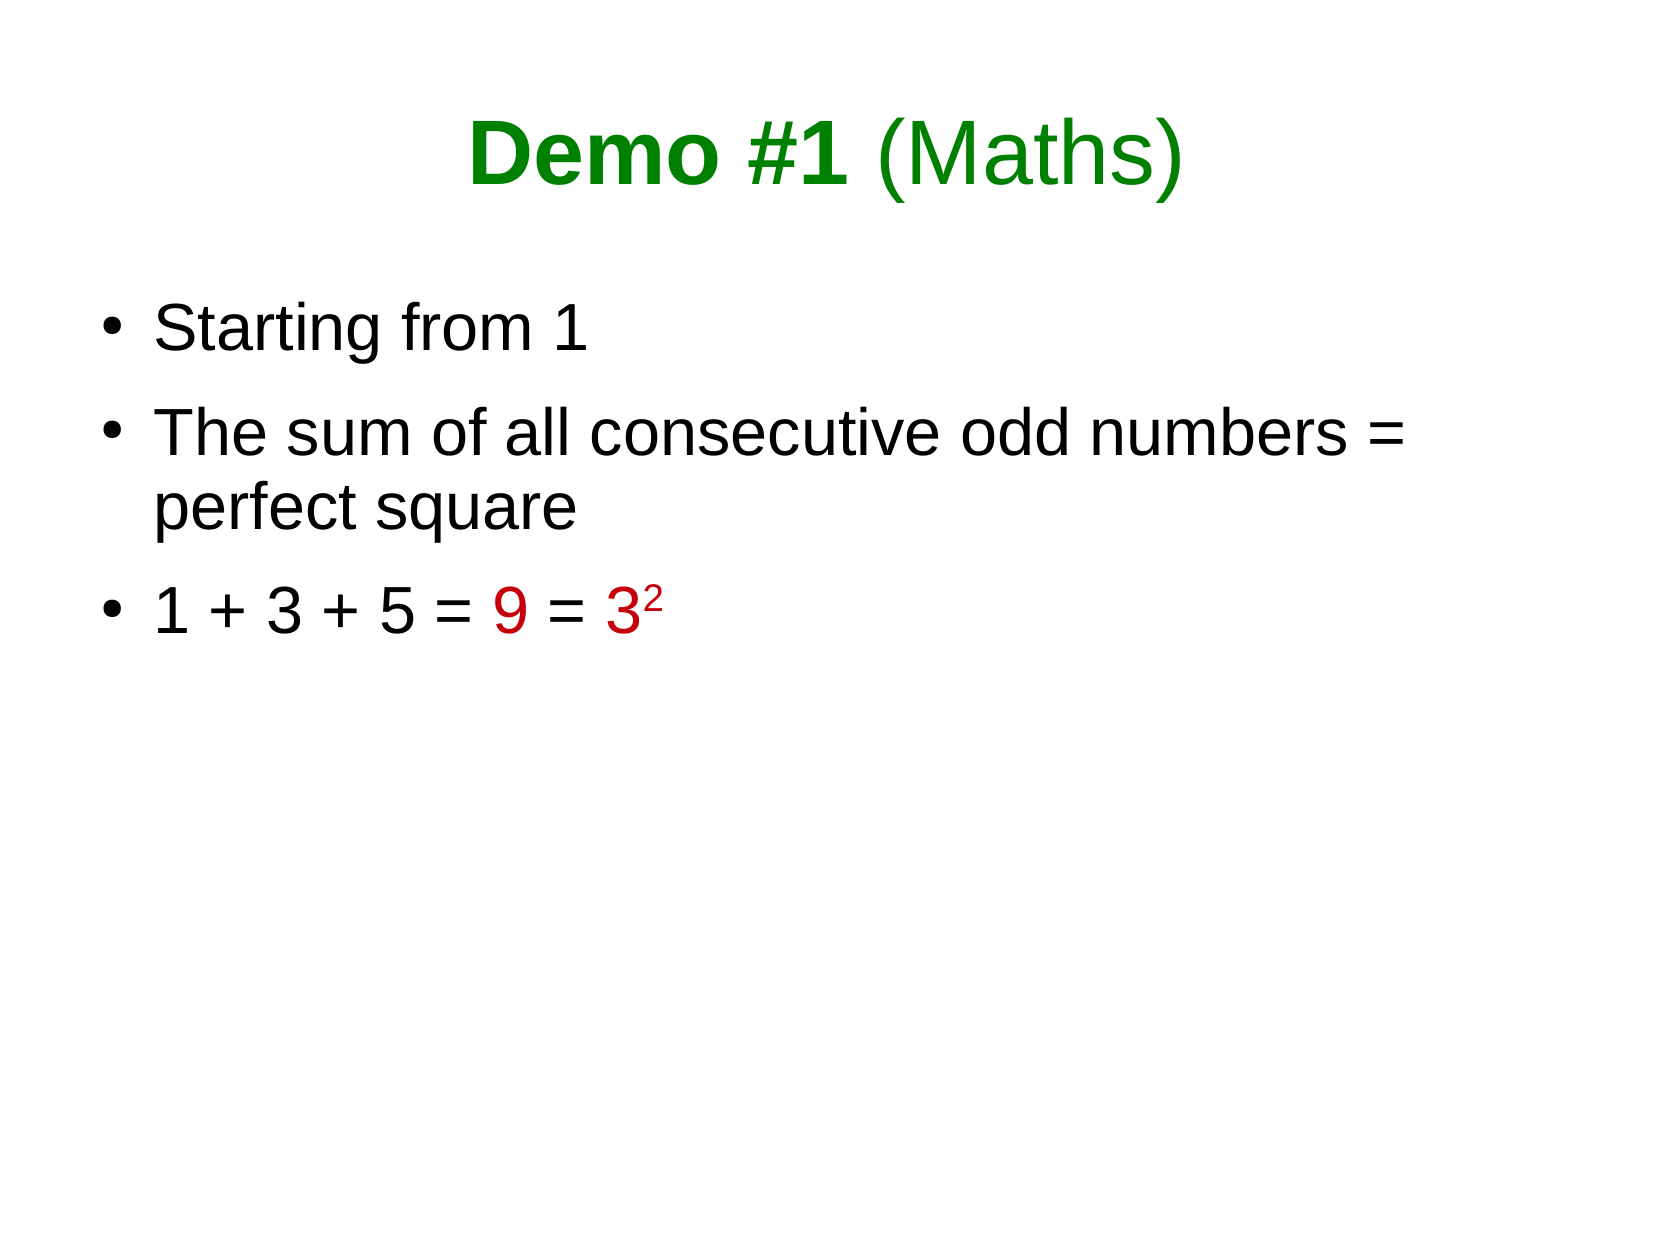

# Demo #1 (Maths)
Starting from 1
The sum of all consecutive odd numbers = perfect square
1 + 3 + 5 = 9 = 32